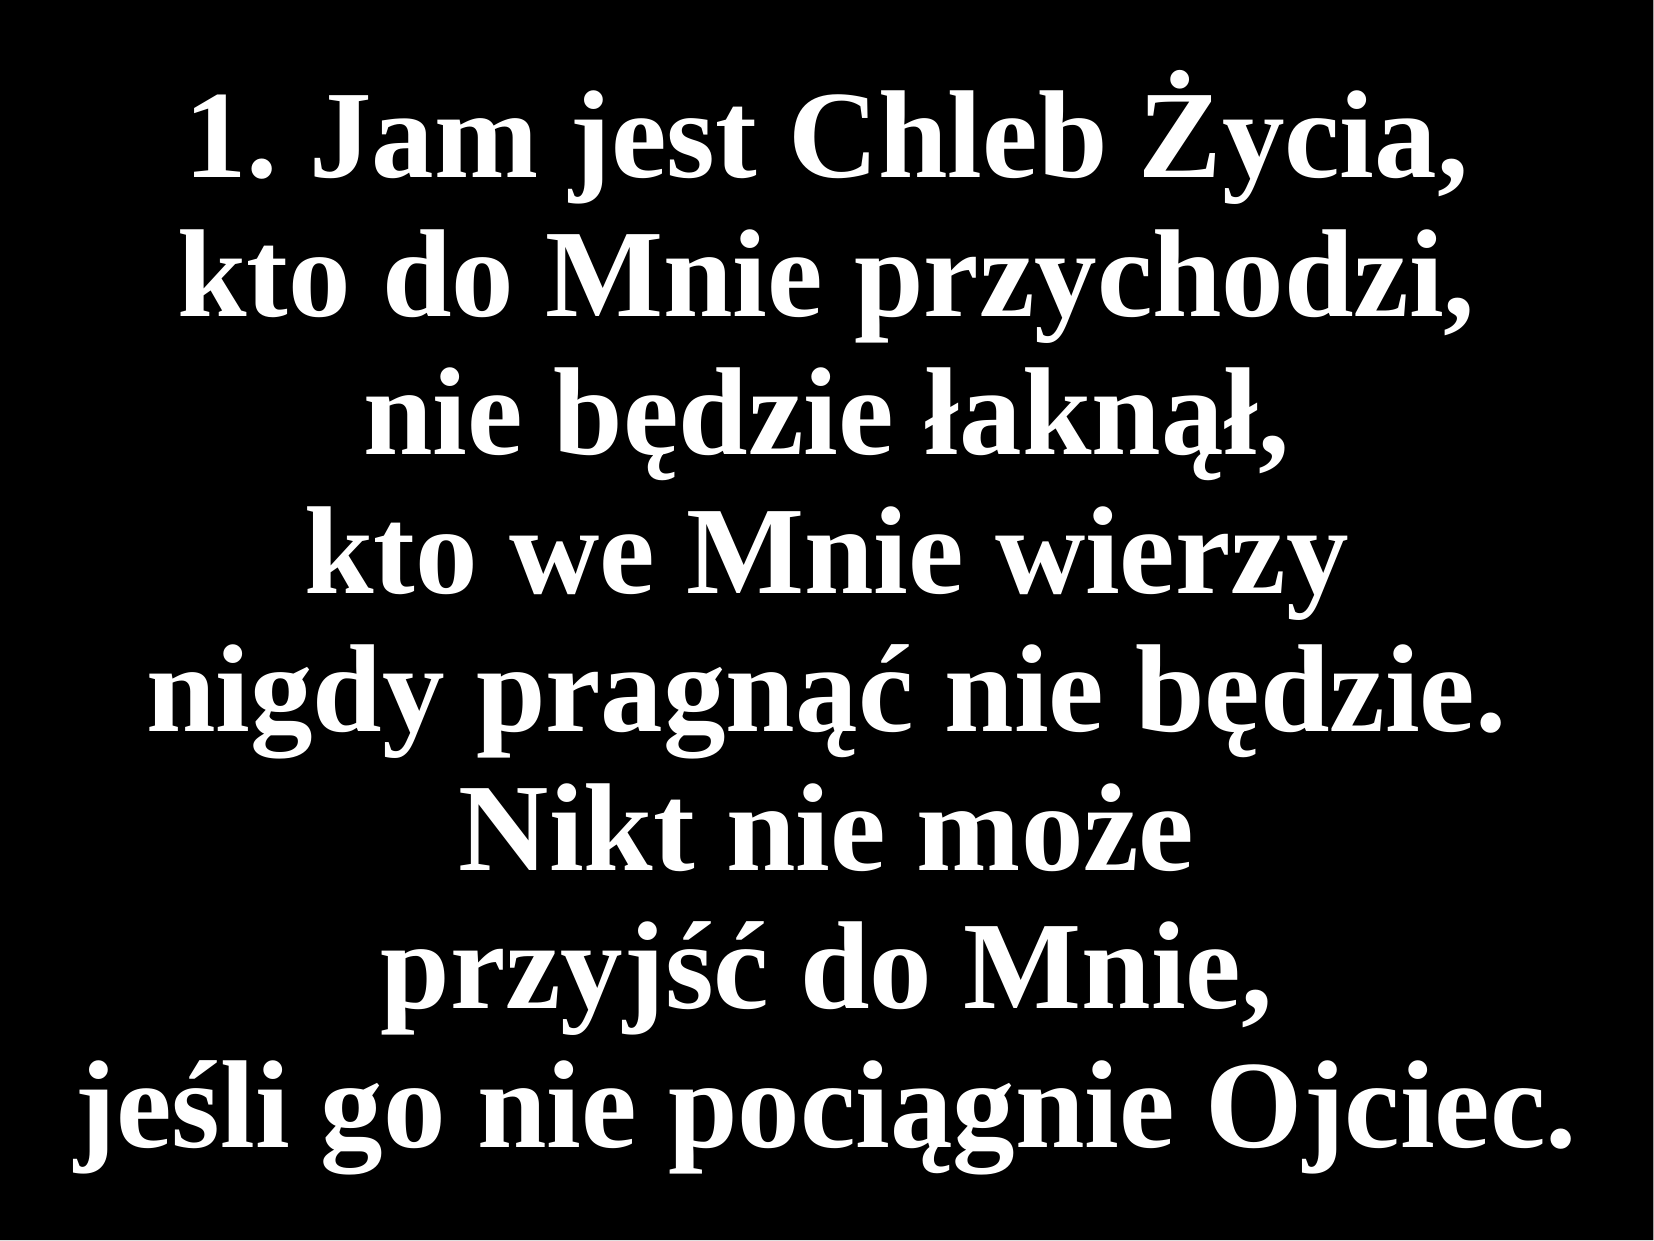

# 1. Jam jest Chleb Życia, kto do Mnie przychodzi, nie będzie łaknął, kto we Mnie wierzy nigdy pragnąć nie będzie. Nikt nie może przyjść do Mnie, jeśli go nie pociągnie Ojciec.